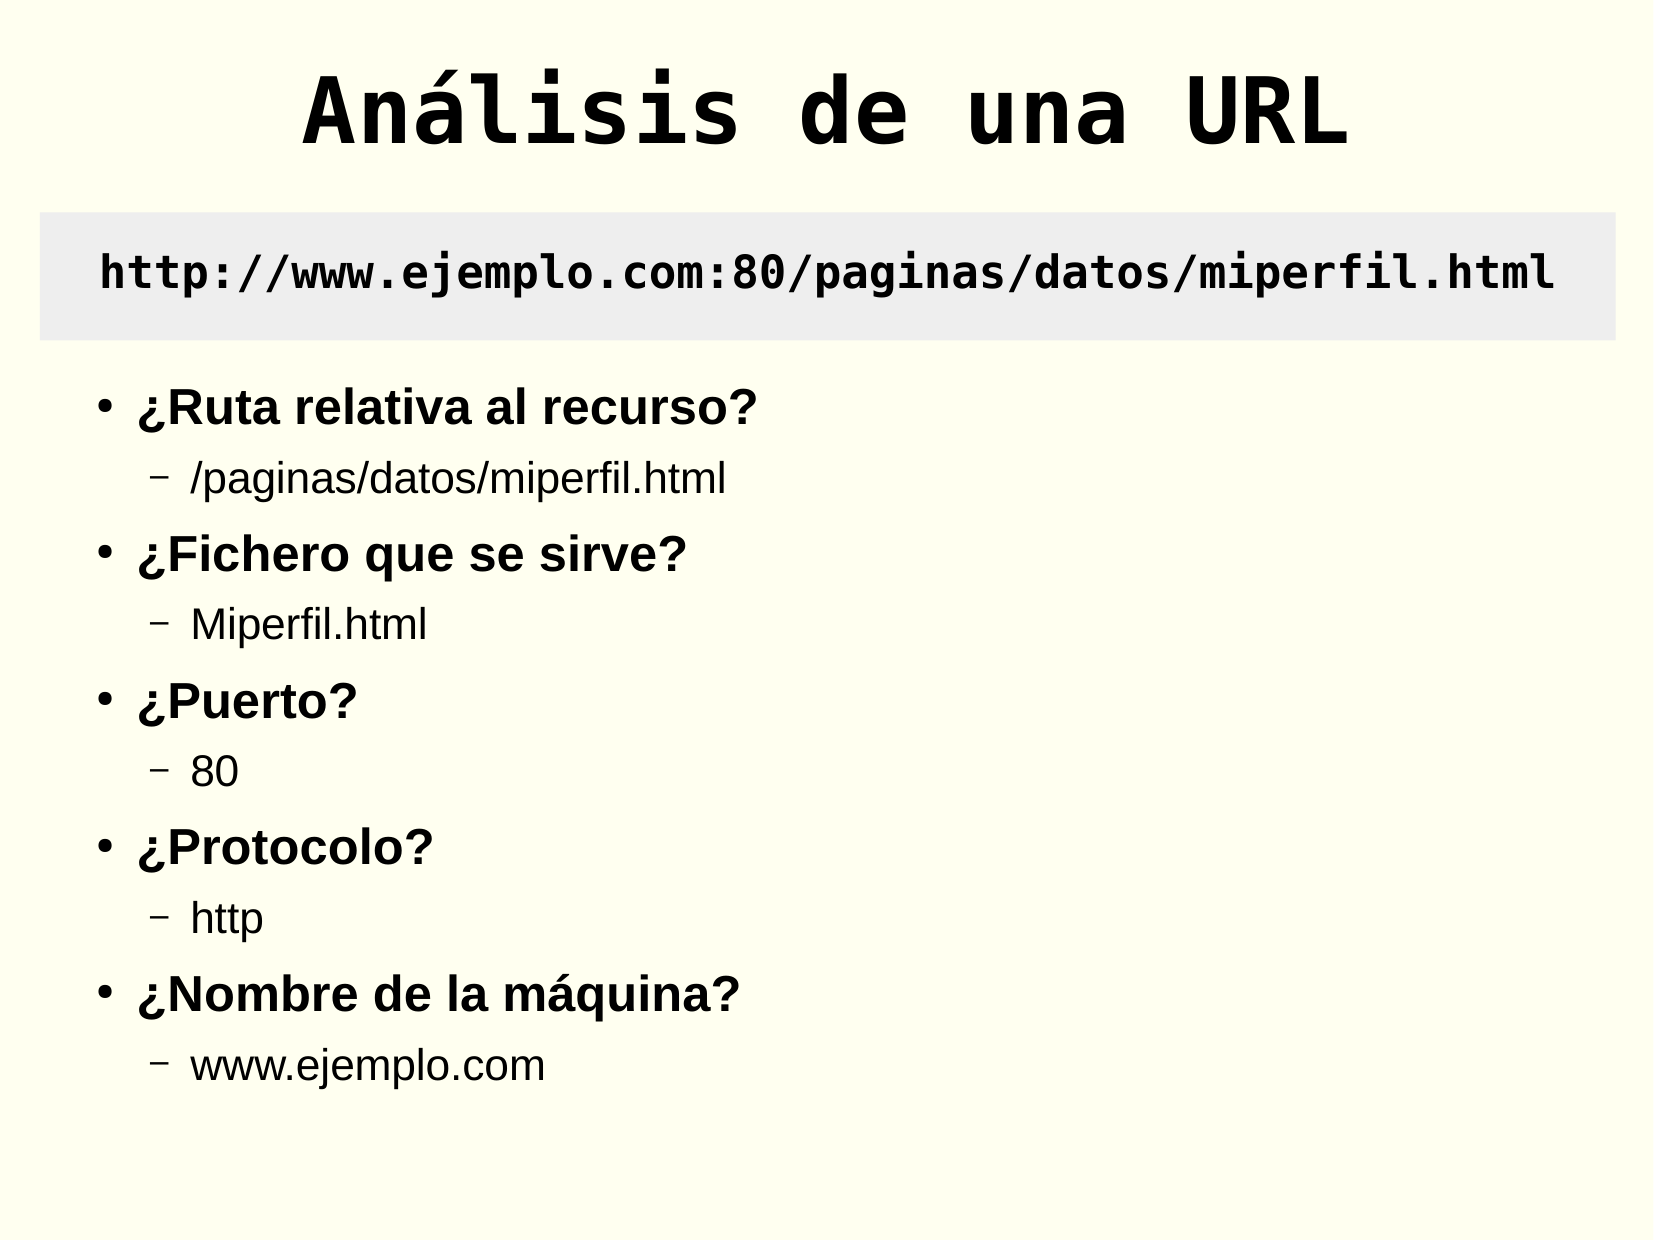

# Análisis de una URL
http://www.ejemplo.com:80/paginas/datos/miperfil.html
¿Ruta relativa al recurso?
/paginas/datos/miperfil.html
¿Fichero que se sirve?
Miperfil.html
¿Puerto?
80
¿Protocolo?
http
¿Nombre de la máquina?
www.ejemplo.com